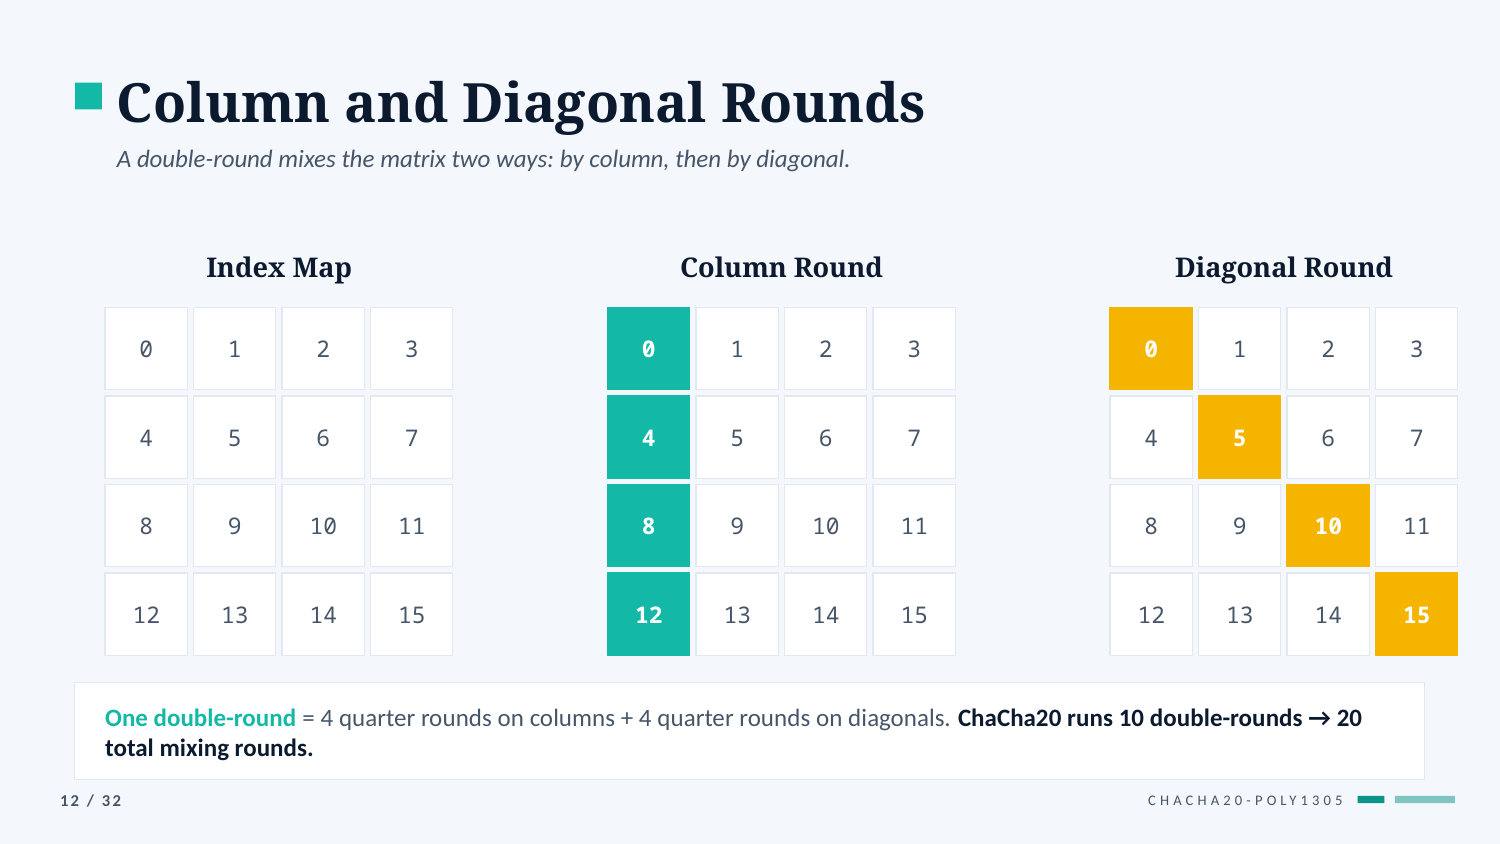

Column and Diagonal Rounds
A double-round mixes the matrix two ways: by column, then by diagonal.
Index Map
Column Round
Diagonal Round
0
1
2
3
0
1
2
3
0
1
2
3
4
5
6
7
4
5
6
7
4
5
6
7
8
9
10
11
8
9
10
11
8
9
10
11
12
13
14
15
12
13
14
15
12
13
14
15
One double-round = 4 quarter rounds on columns + 4 quarter rounds on diagonals. ChaCha20 runs 10 double-rounds → 20 total mixing rounds.
12 / 32
CHACHA20-POLY1305